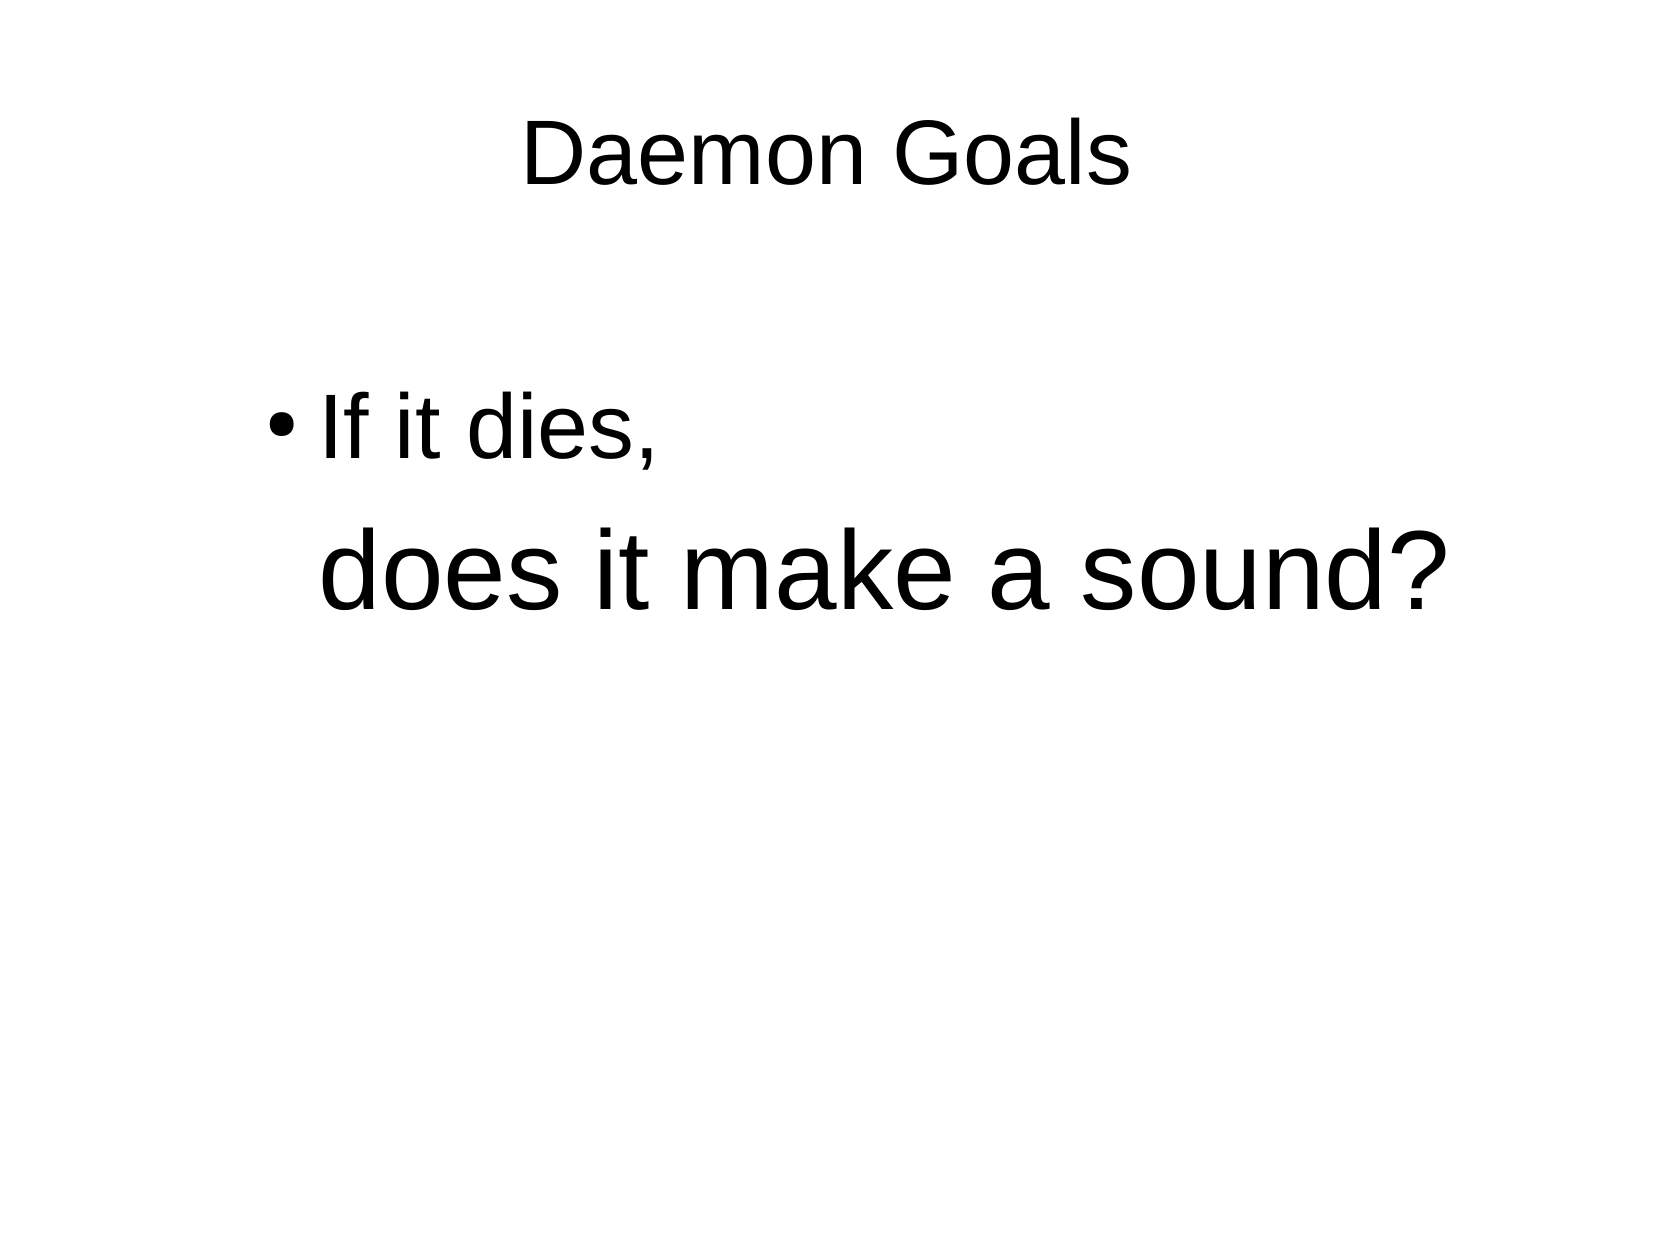

# Daemon Goals
If it dies,
does it make a sound?